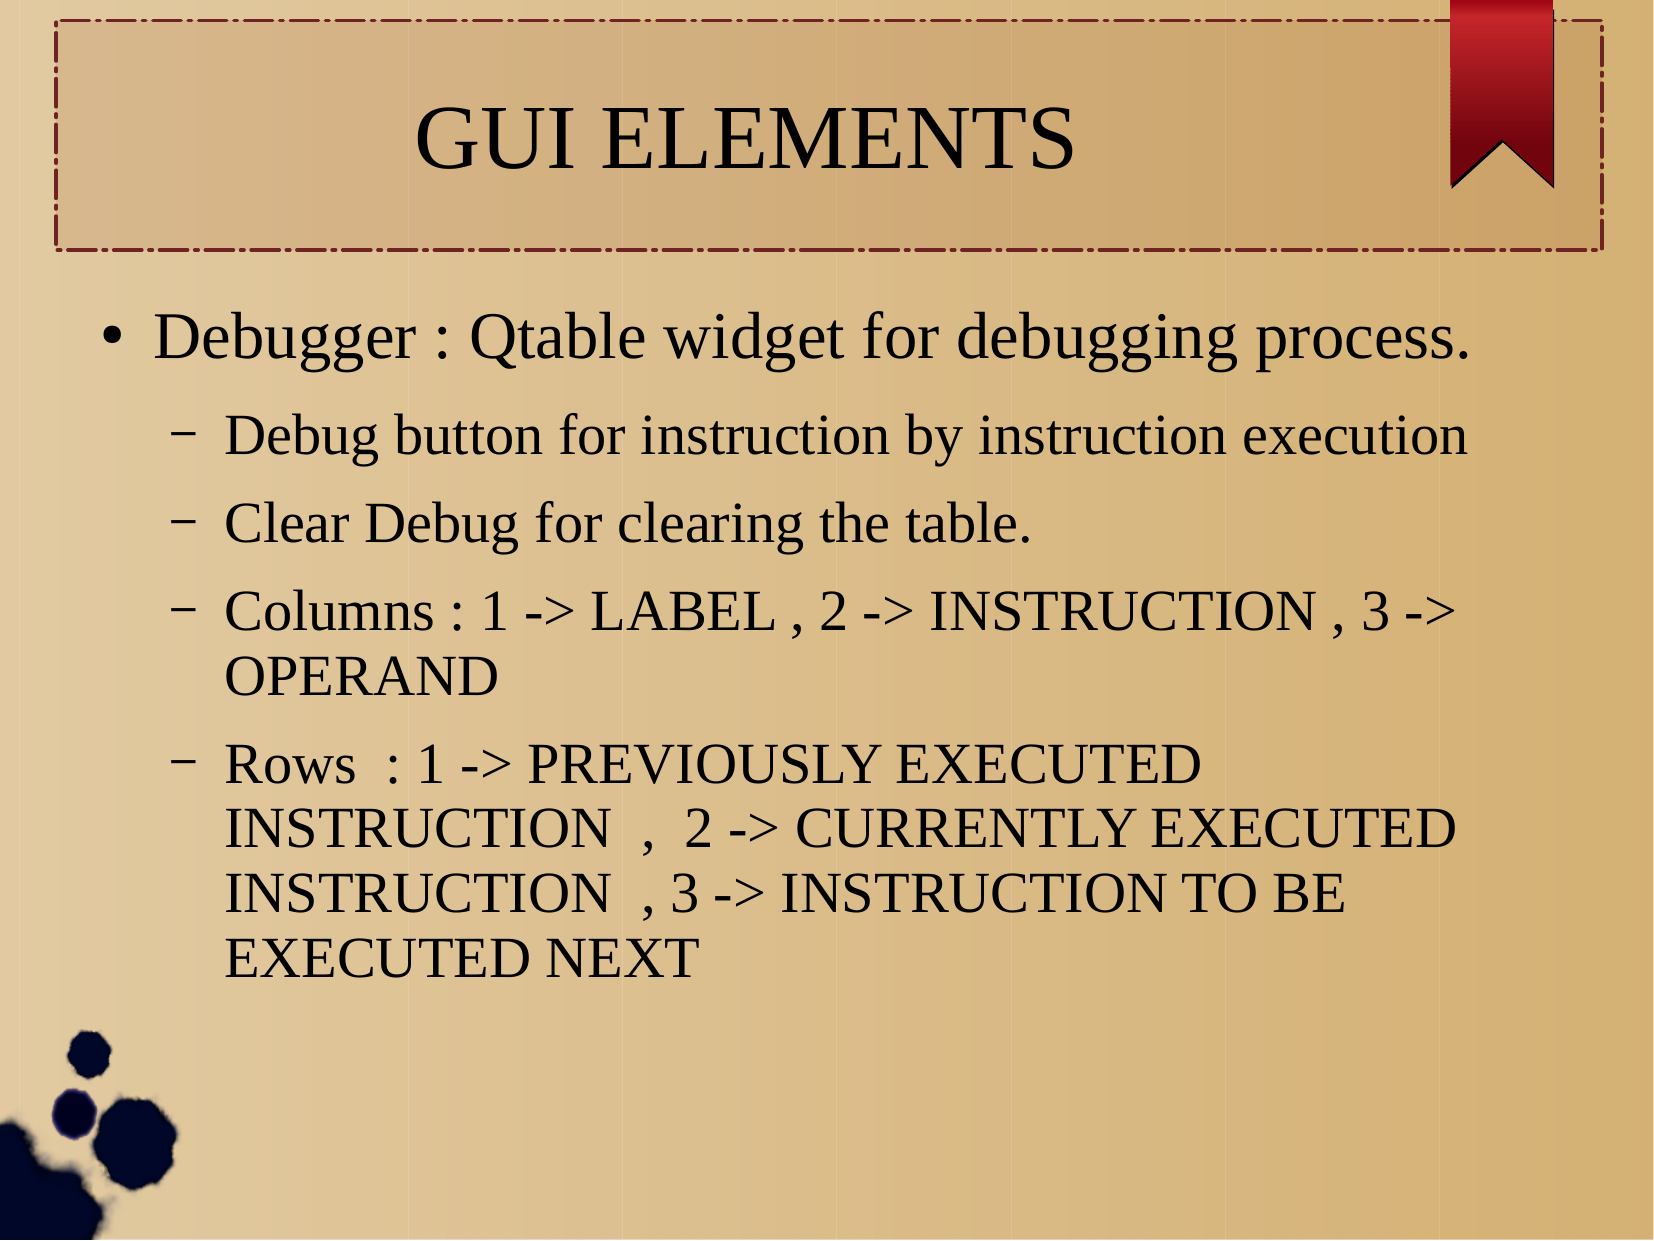

# GUI ELEMENTS
Debugger : Qtable widget for debugging process.
Debug button for instruction by instruction execution
Clear Debug for clearing the table.
Columns : 1 -> LABEL , 2 -> INSTRUCTION , 3 -> OPERAND
Rows : 1 -> PREVIOUSLY EXECUTED INSTRUCTION , 2 -> CURRENTLY EXECUTED INSTRUCTION , 3 -> INSTRUCTION TO BE EXECUTED NEXT